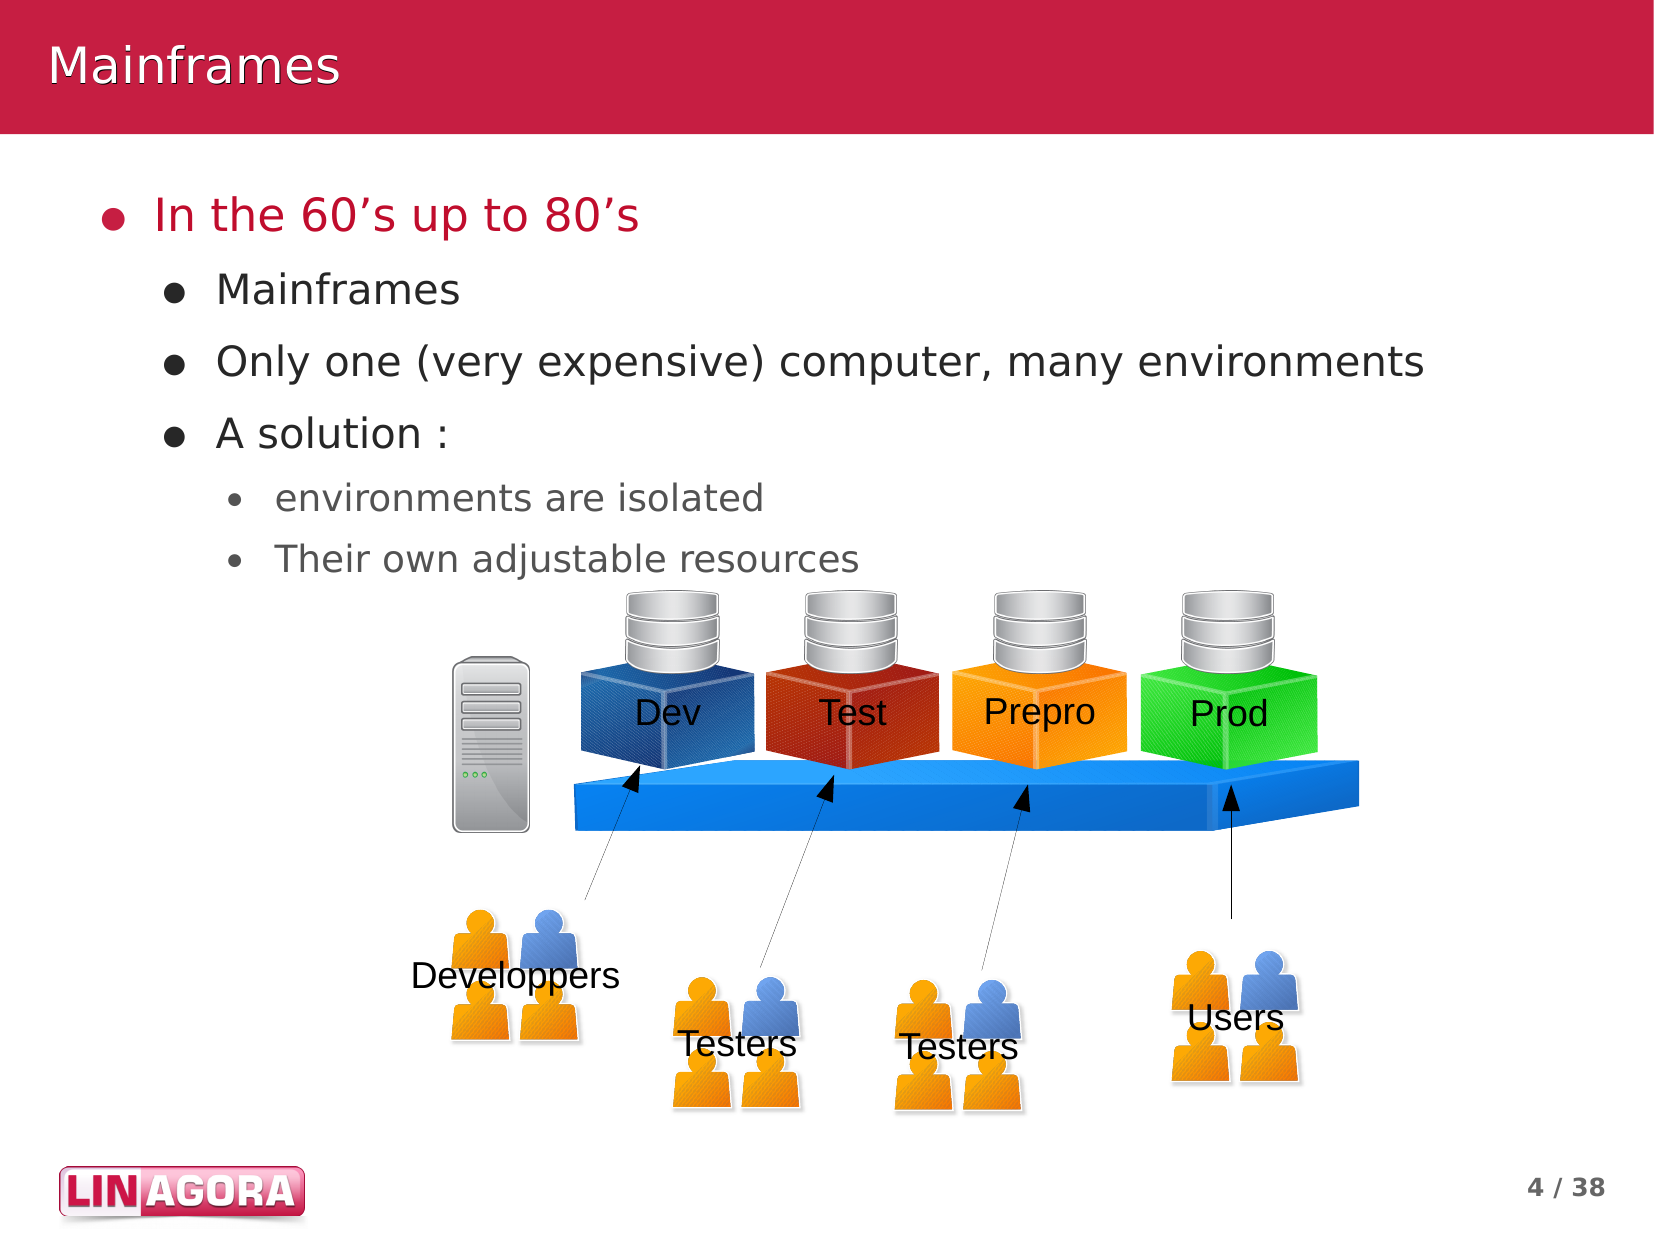

# Mainframes
In the 60’s up to 80’s
Mainframes
Only one (very expensive) computer, many environments
A solution :
environments are isolated
Their own adjustable resources
Prepro
Dev
Test
Prod
Developpers
Users
Testers
Testers